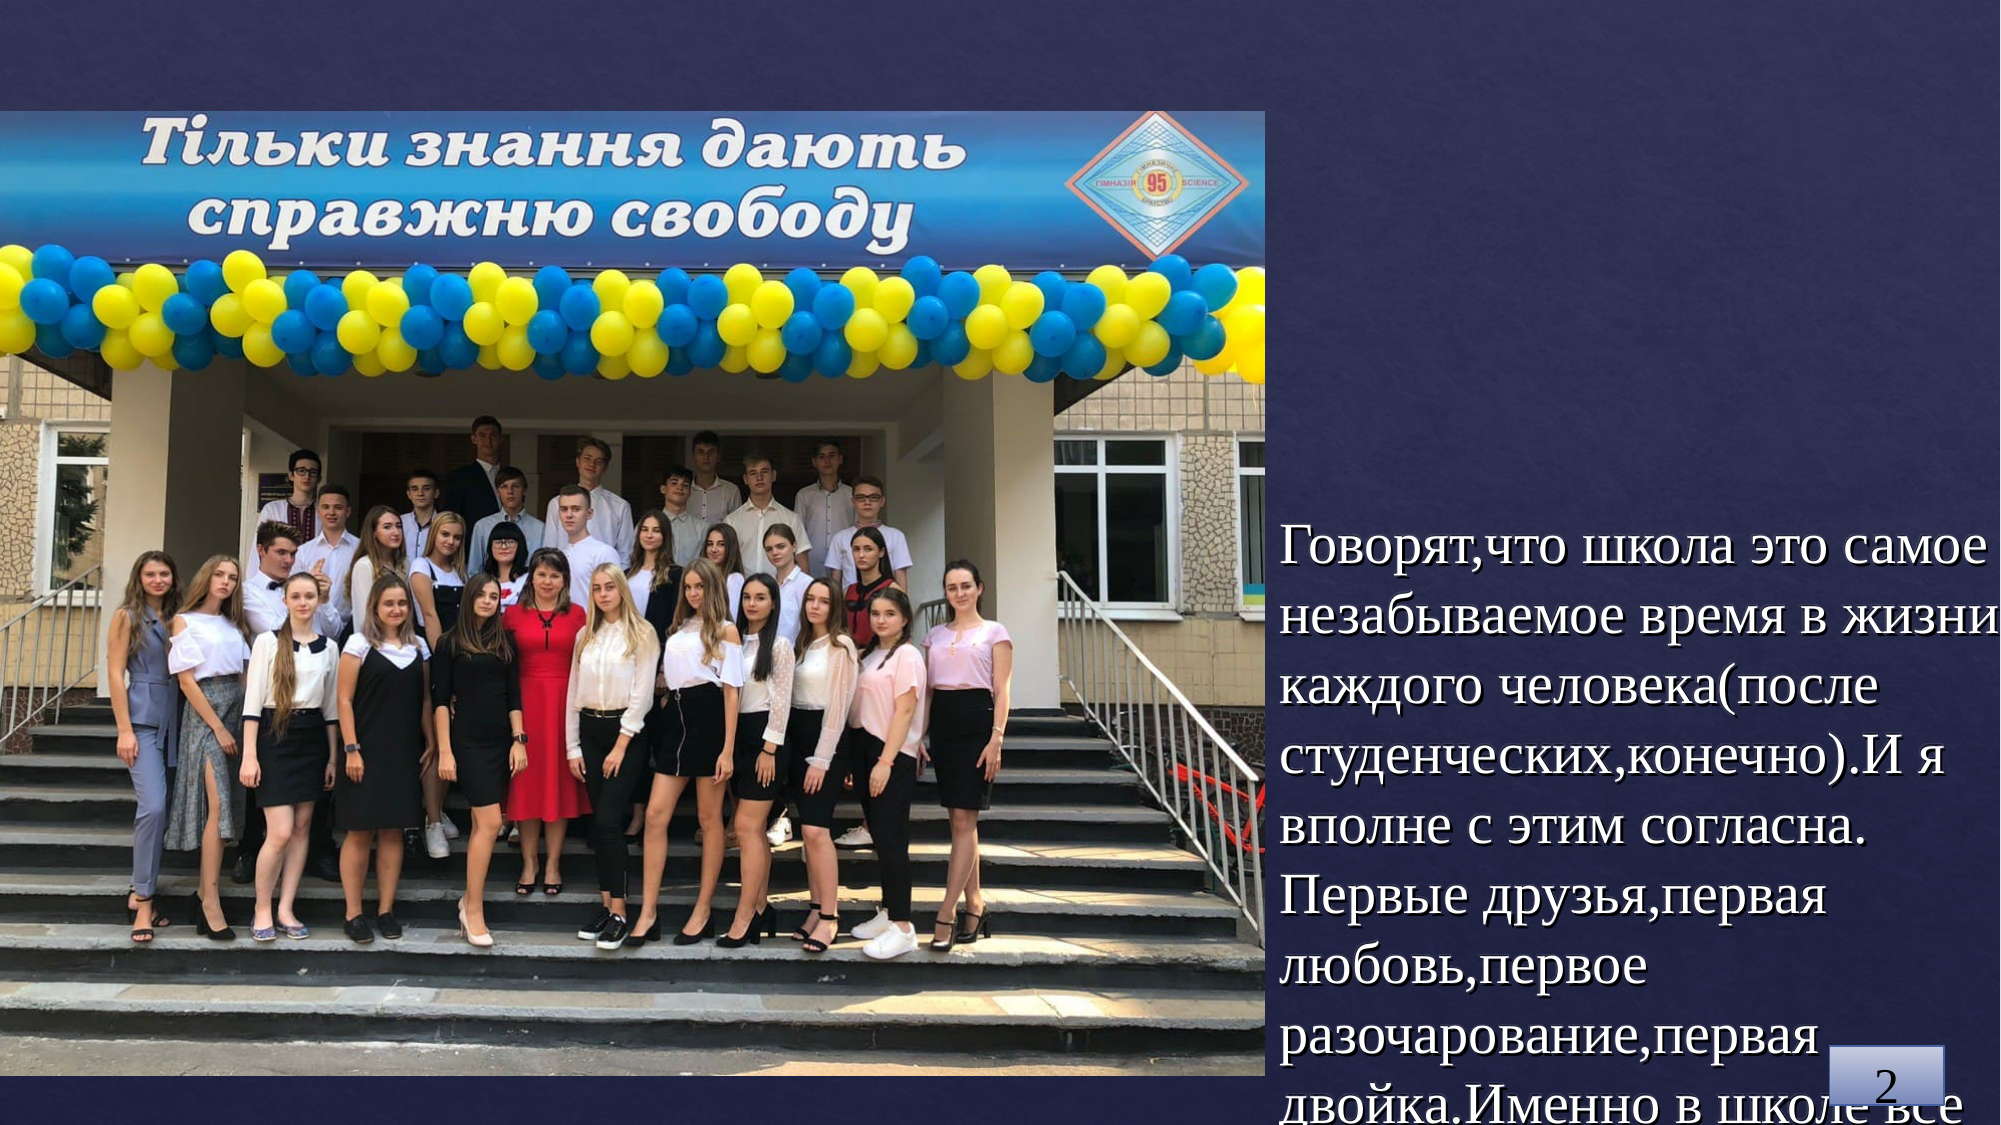

# Говорят,что школа это самое незабываемое время в жизни каждого человека(после студенческих,конечно).И я вполне с этим согласна. Первые друзья,первая любовь,первое разочарование,первая двойка.Именно в школе все это происходит с нами впервые.И я хочу показать частичку того,что останется в поем сердце навсегда
2